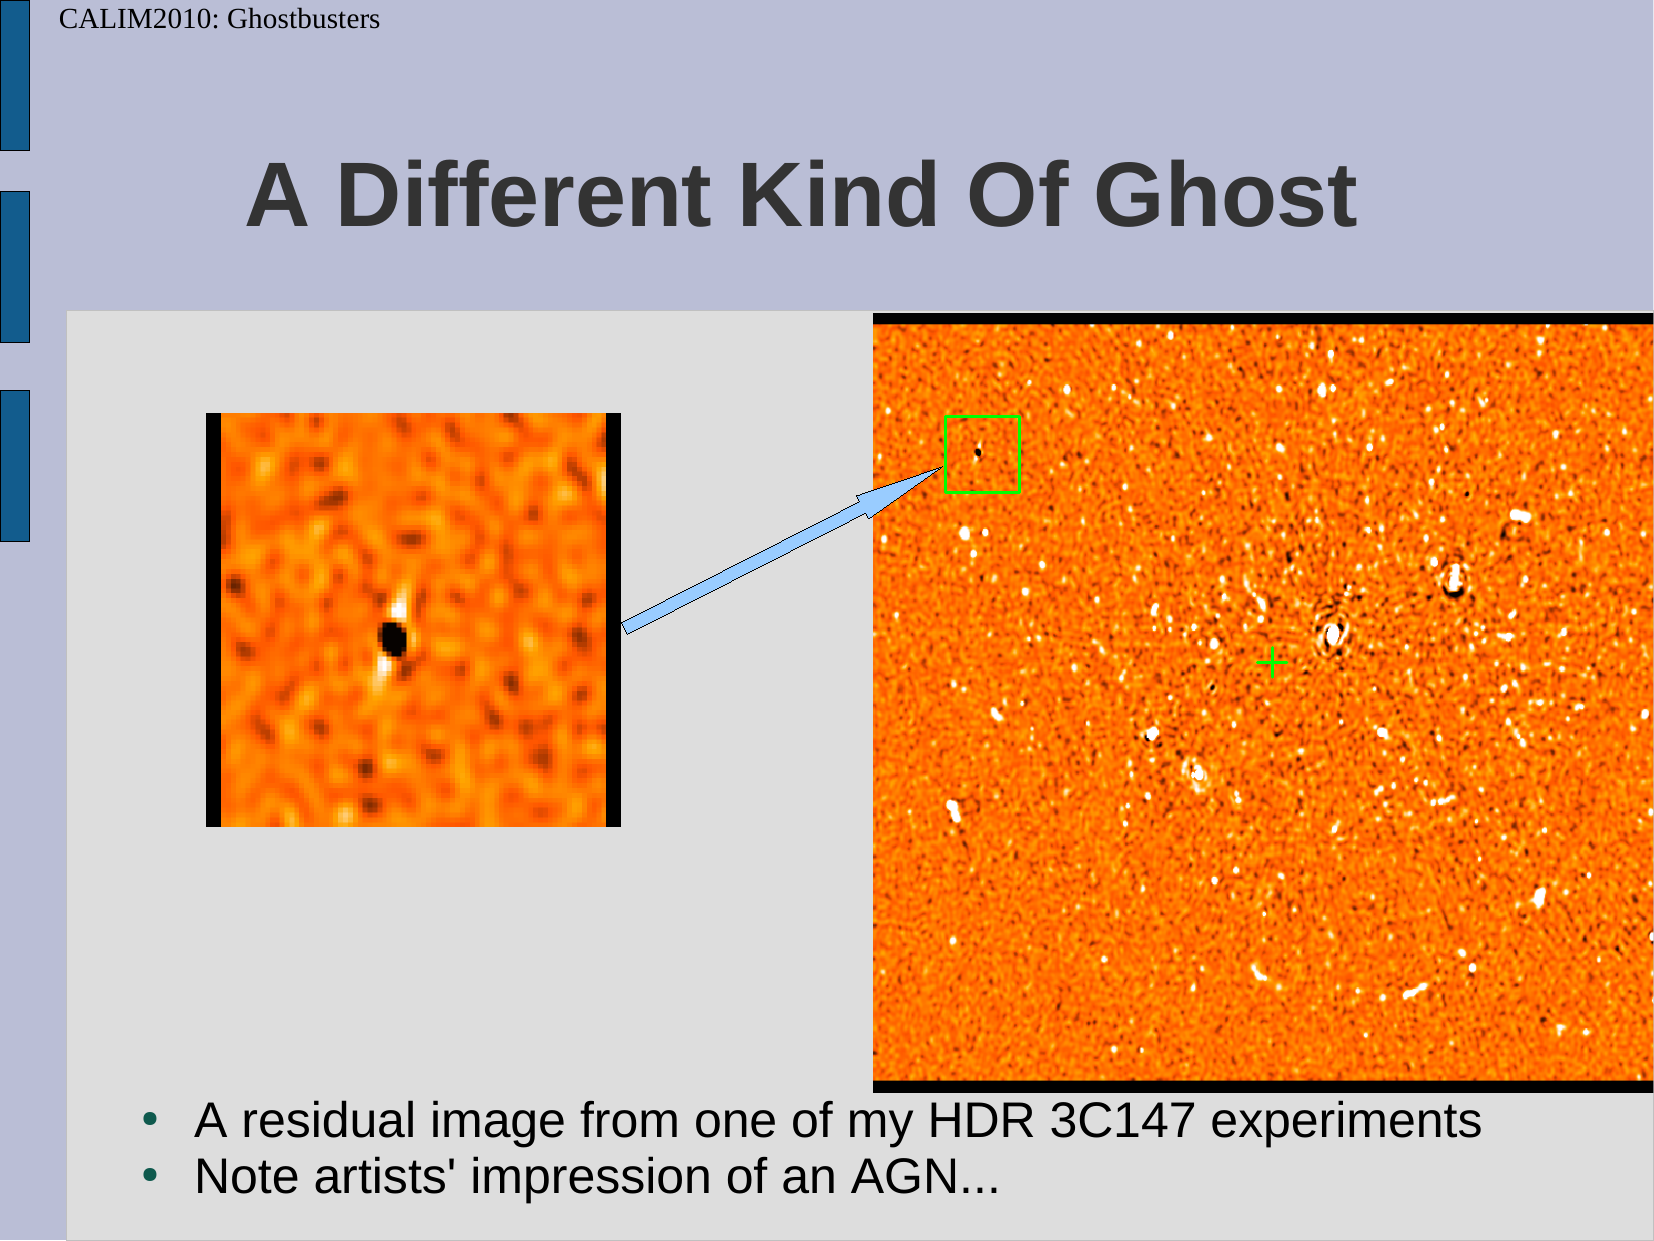

CALIM2010: Ghostbusters
# A Different Kind Of Ghost
A residual image from one of my HDR 3C147 experiments
Note artists' impression of an AGN...